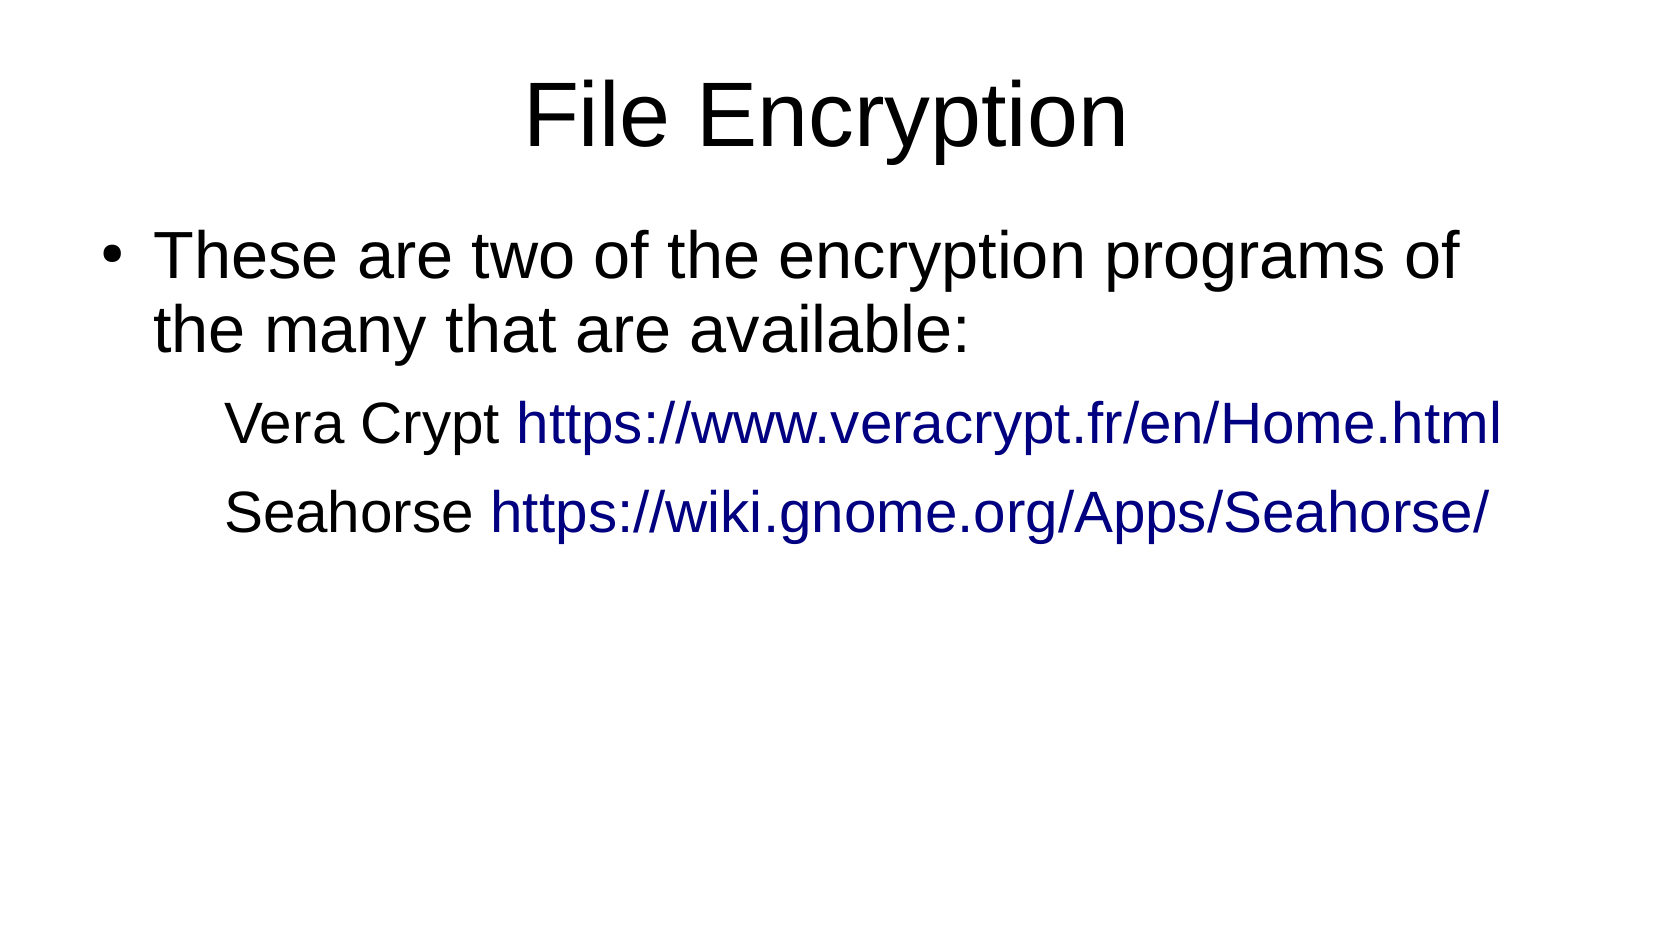

# File Encryption
These are two of the encryption programs of the many that are available:
Vera Crypt https://www.veracrypt.fr/en/Home.html
Seahorse https://wiki.gnome.org/Apps/Seahorse/